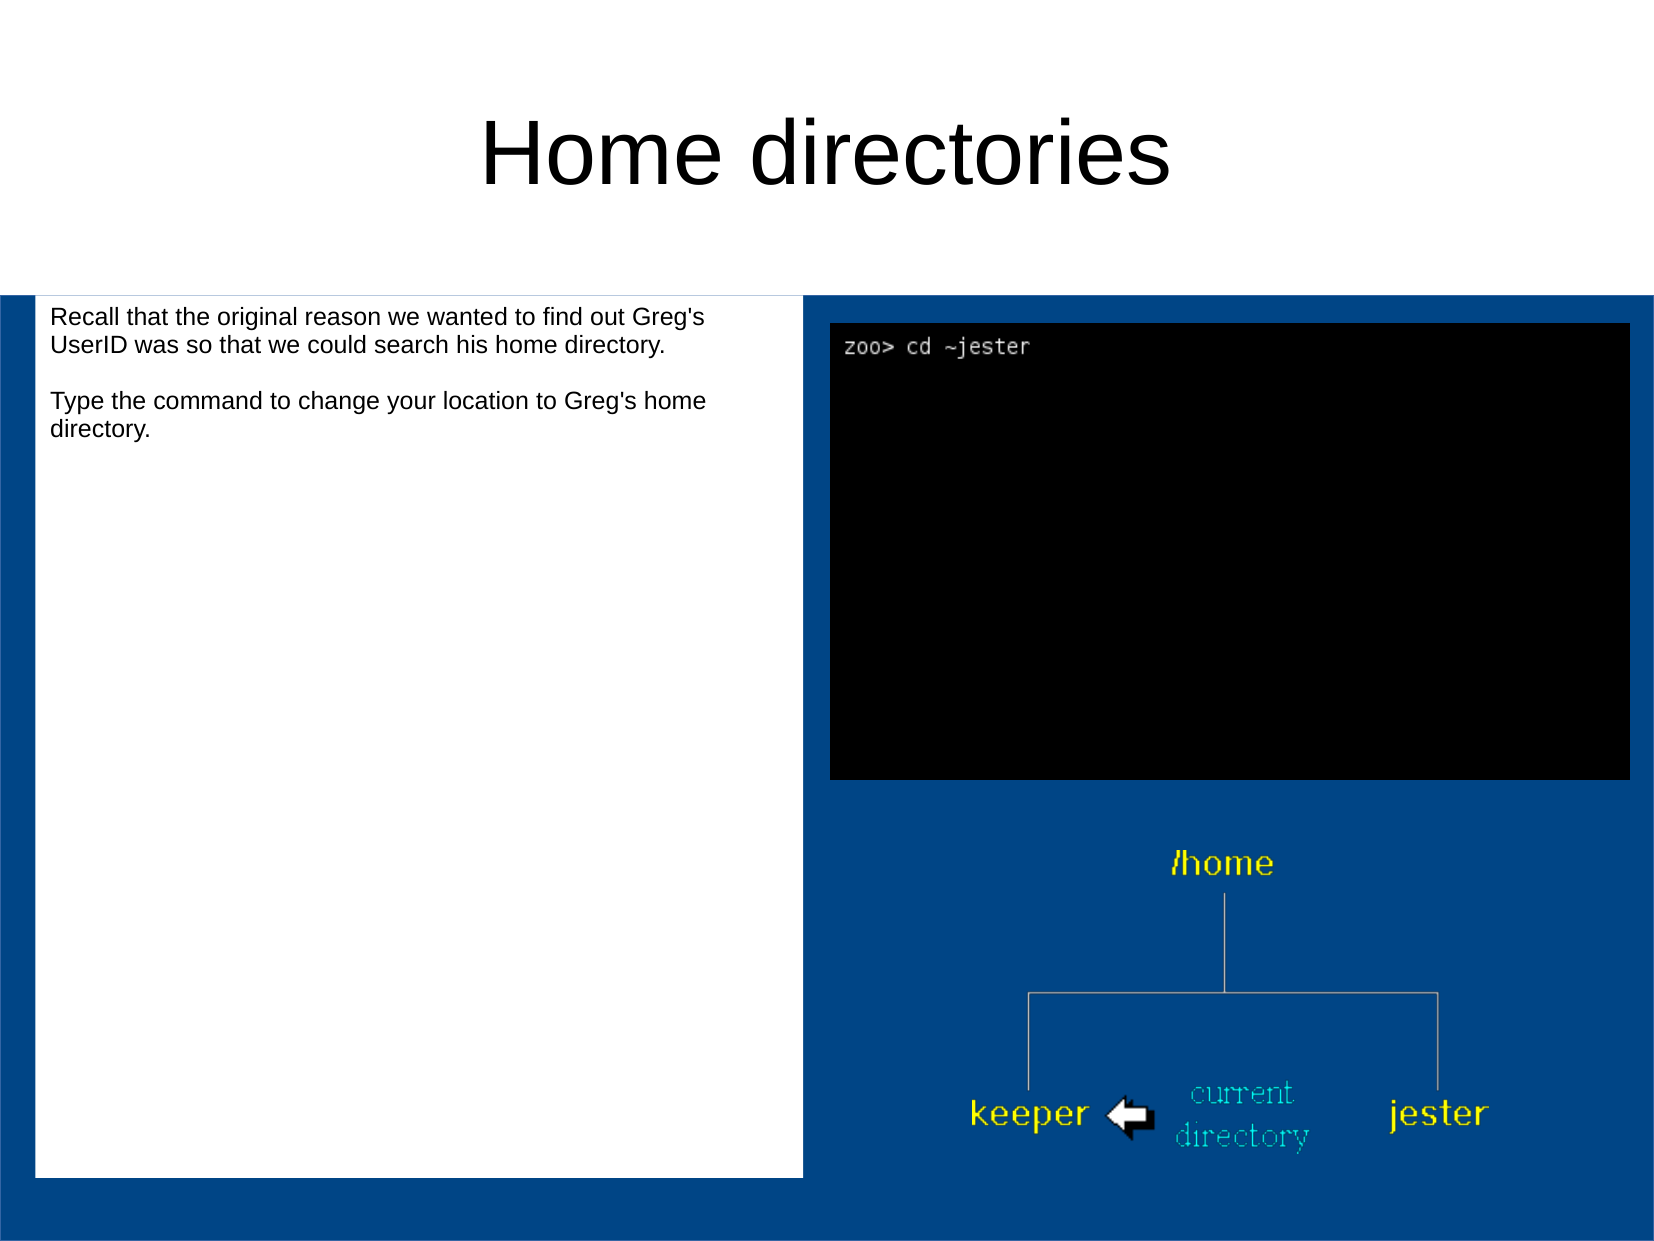

# Home directories
Recall that the original reason we wanted to find out Greg's UserID was so that we could search his home directory.
Type the command to change your location to Greg's home directory.